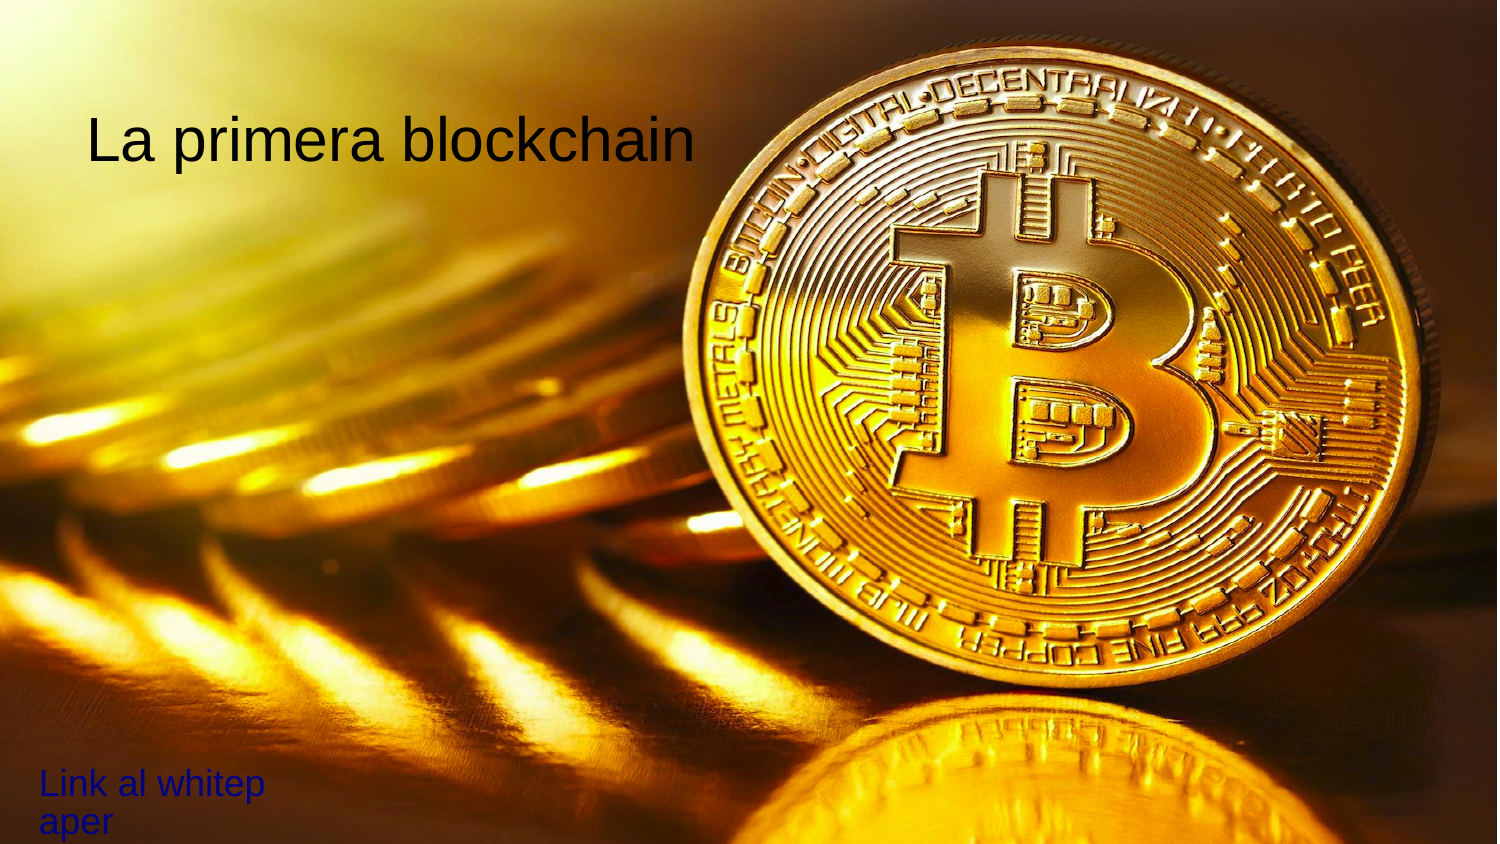

#
La primera blockchain
Link al whitepaper